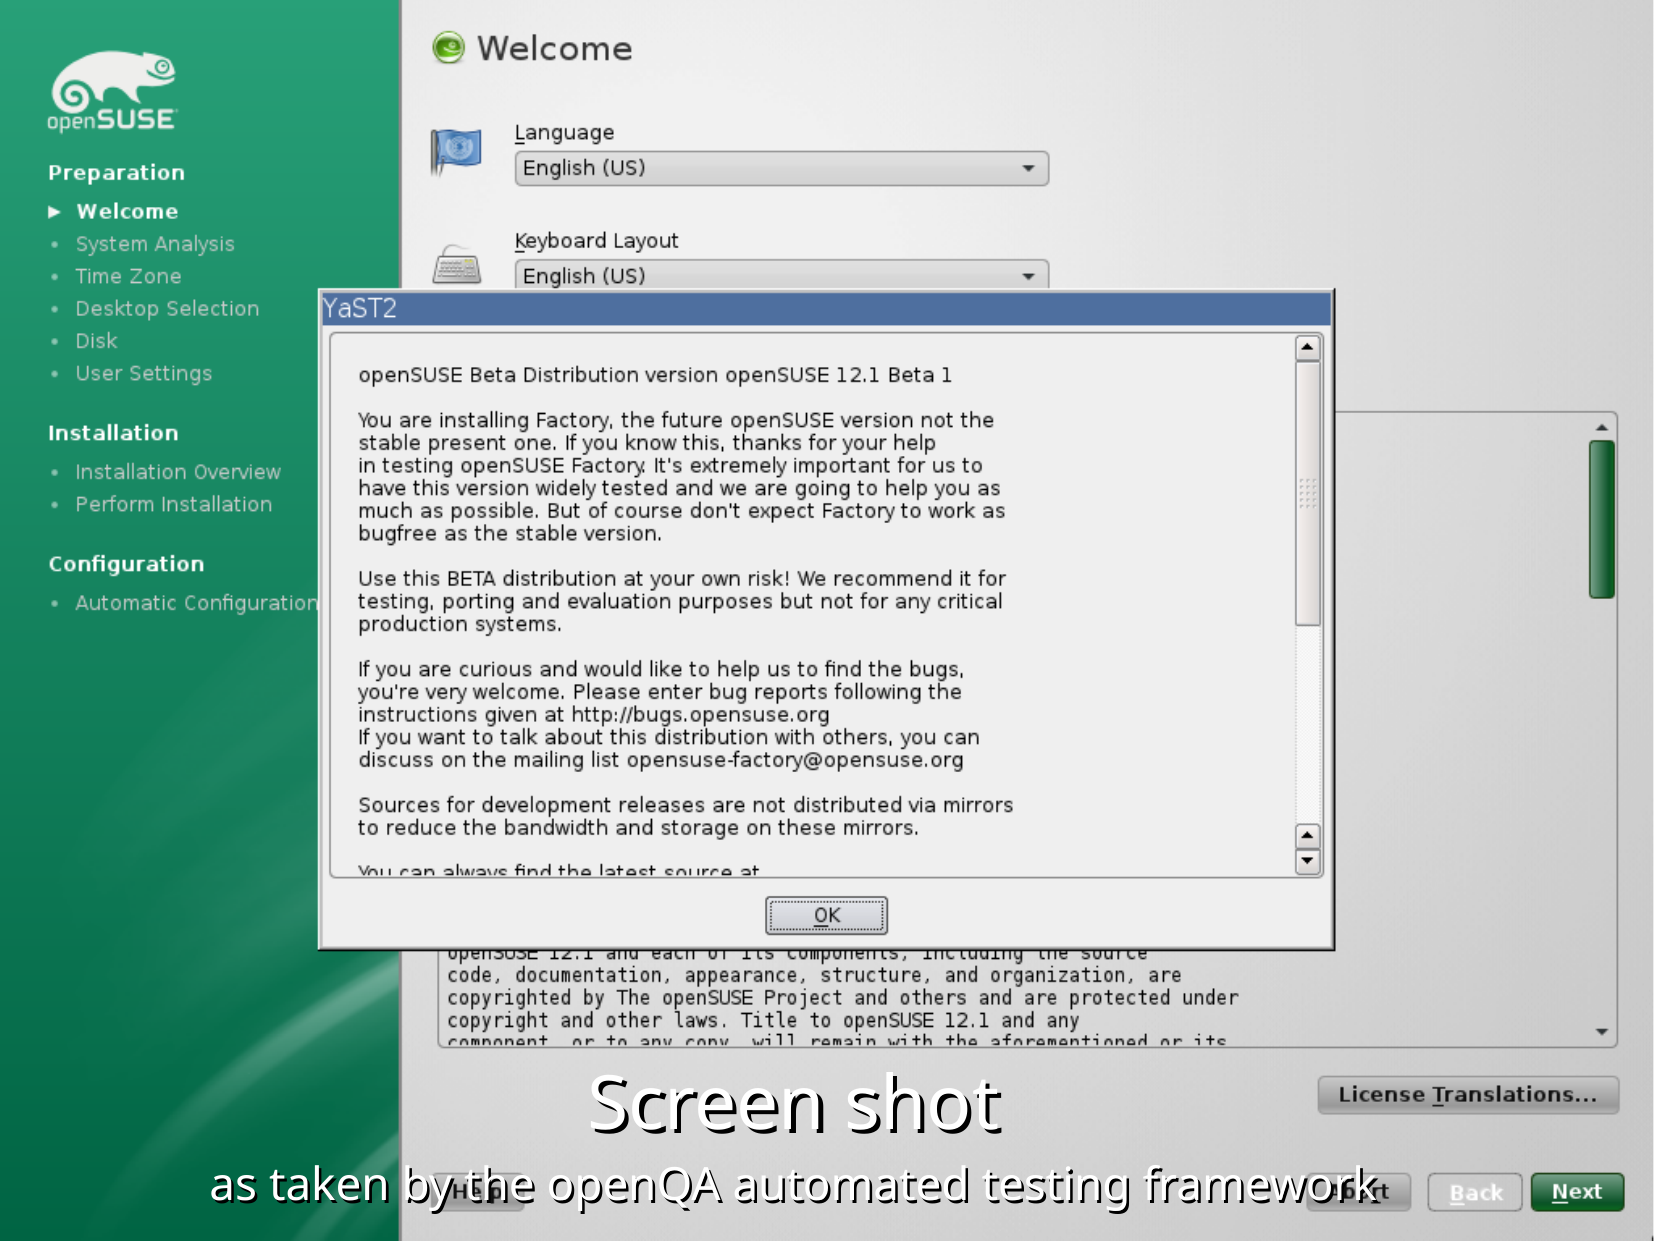

# Screen shot as taken by the openQA automated testing framework